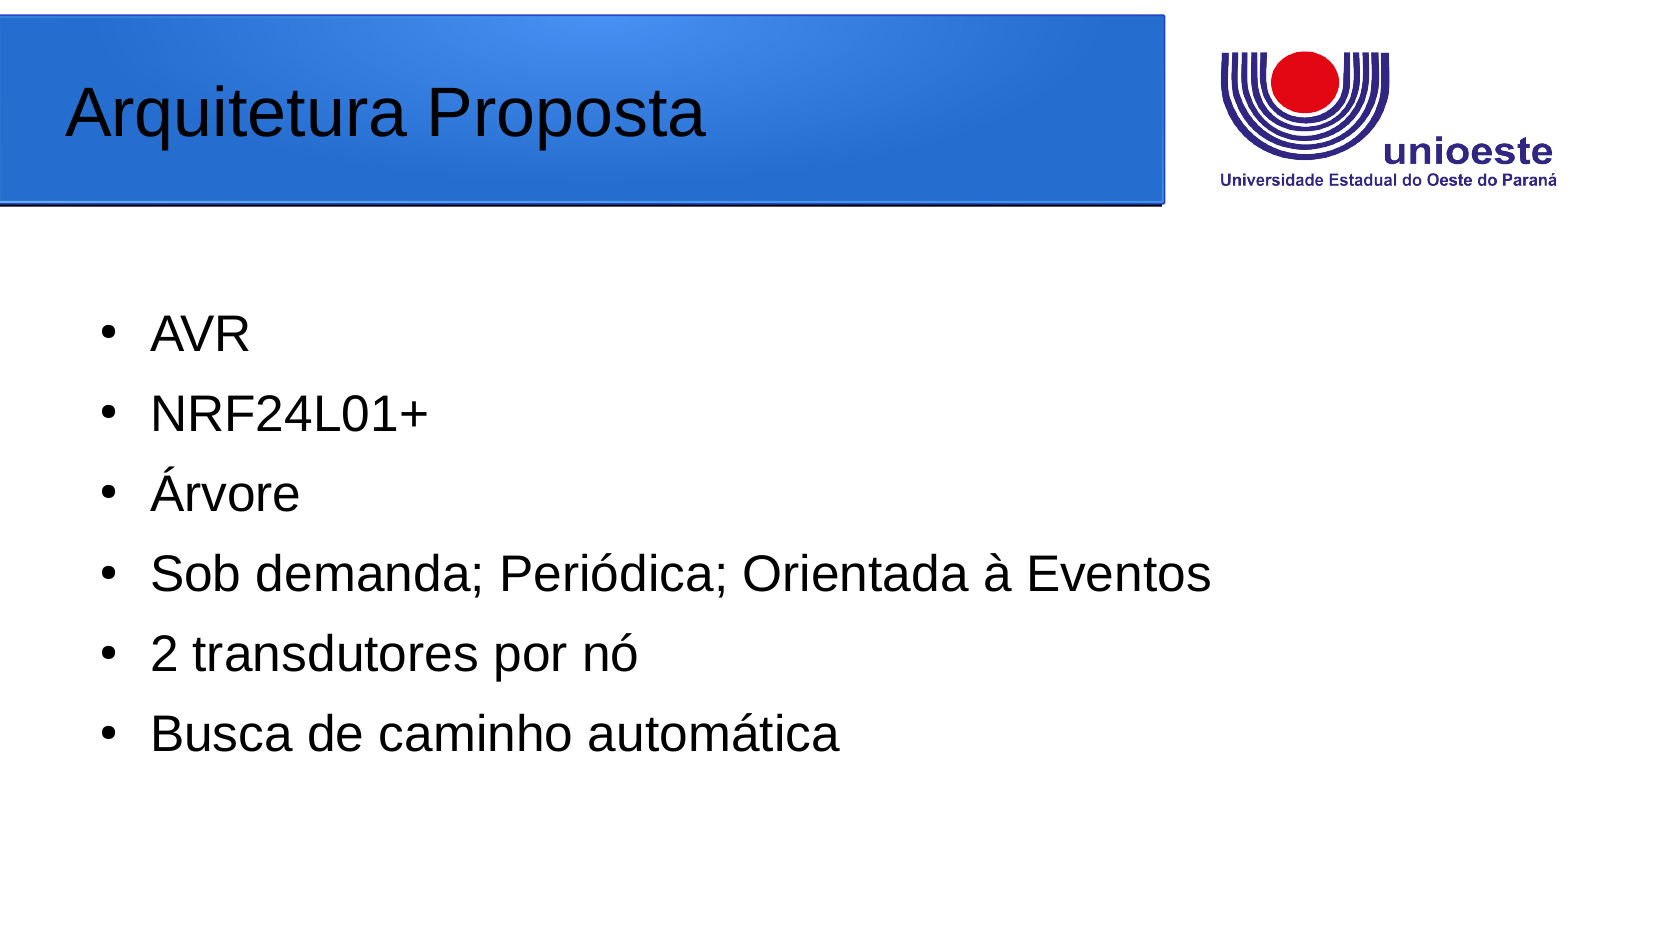

# Arquitetura Proposta
AVR
NRF24L01+
Árvore
Sob demanda; Periódica; Orientada à Eventos
2 transdutores por nó
Busca de caminho automática